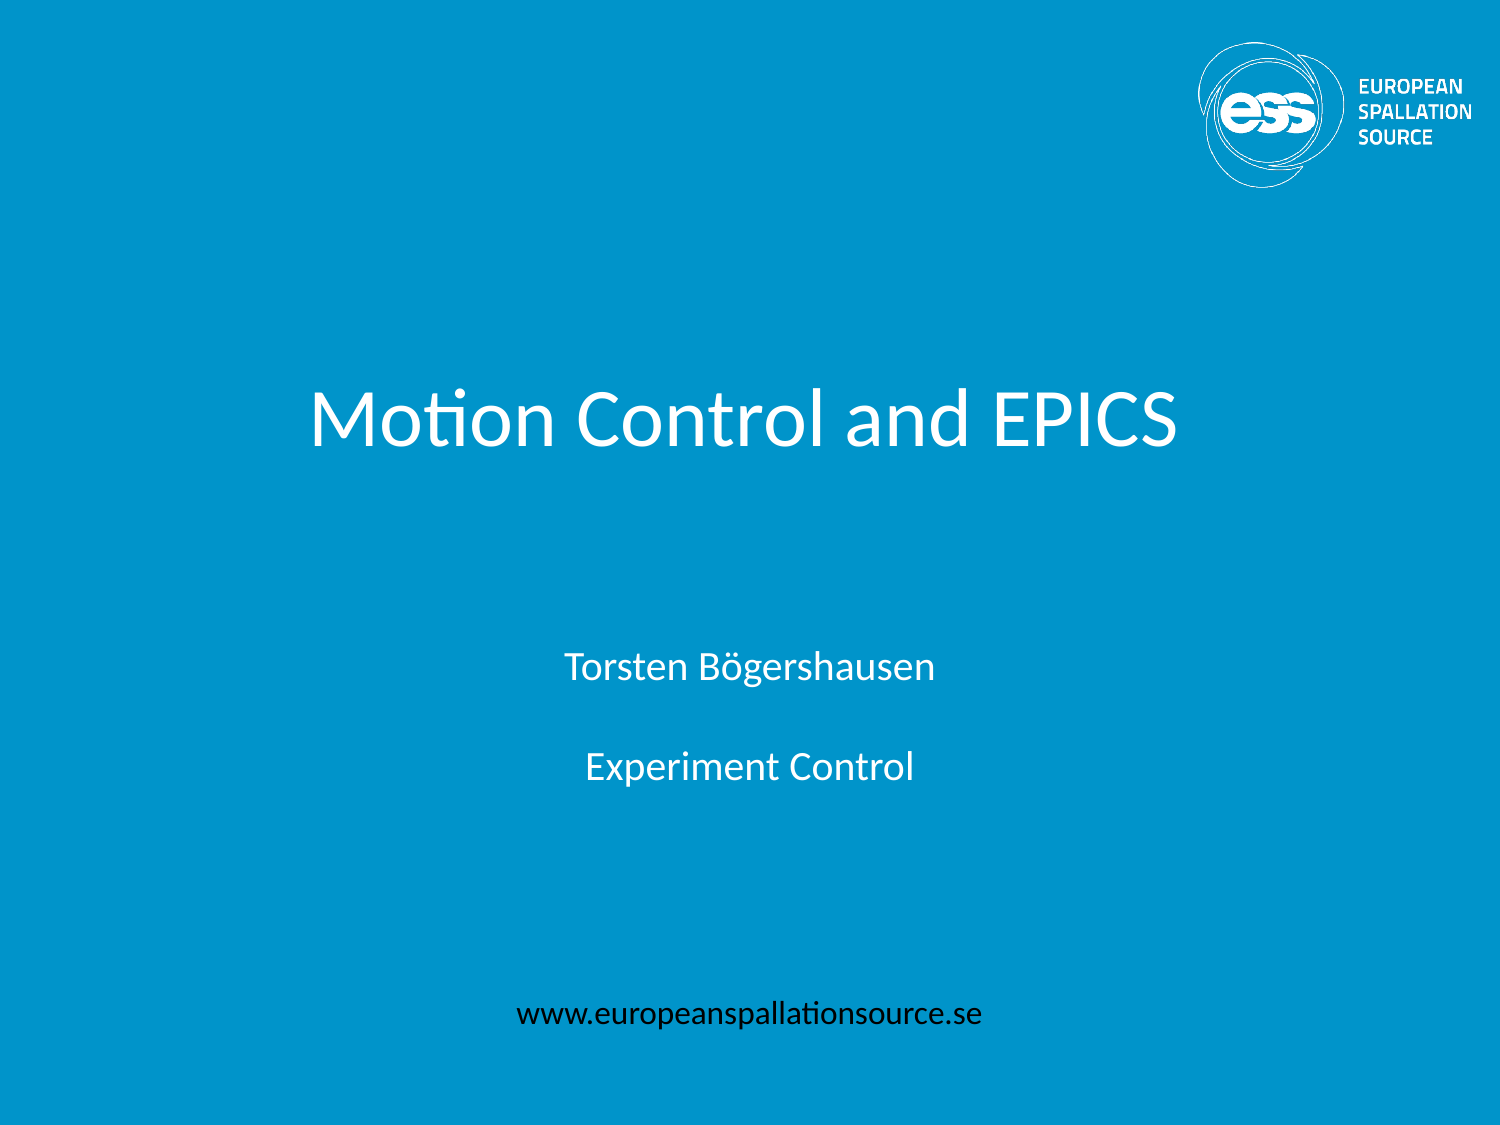

# Motion Control and EPICS
Torsten Bögershausen
Experiment Control
www.europeanspallationsource.se